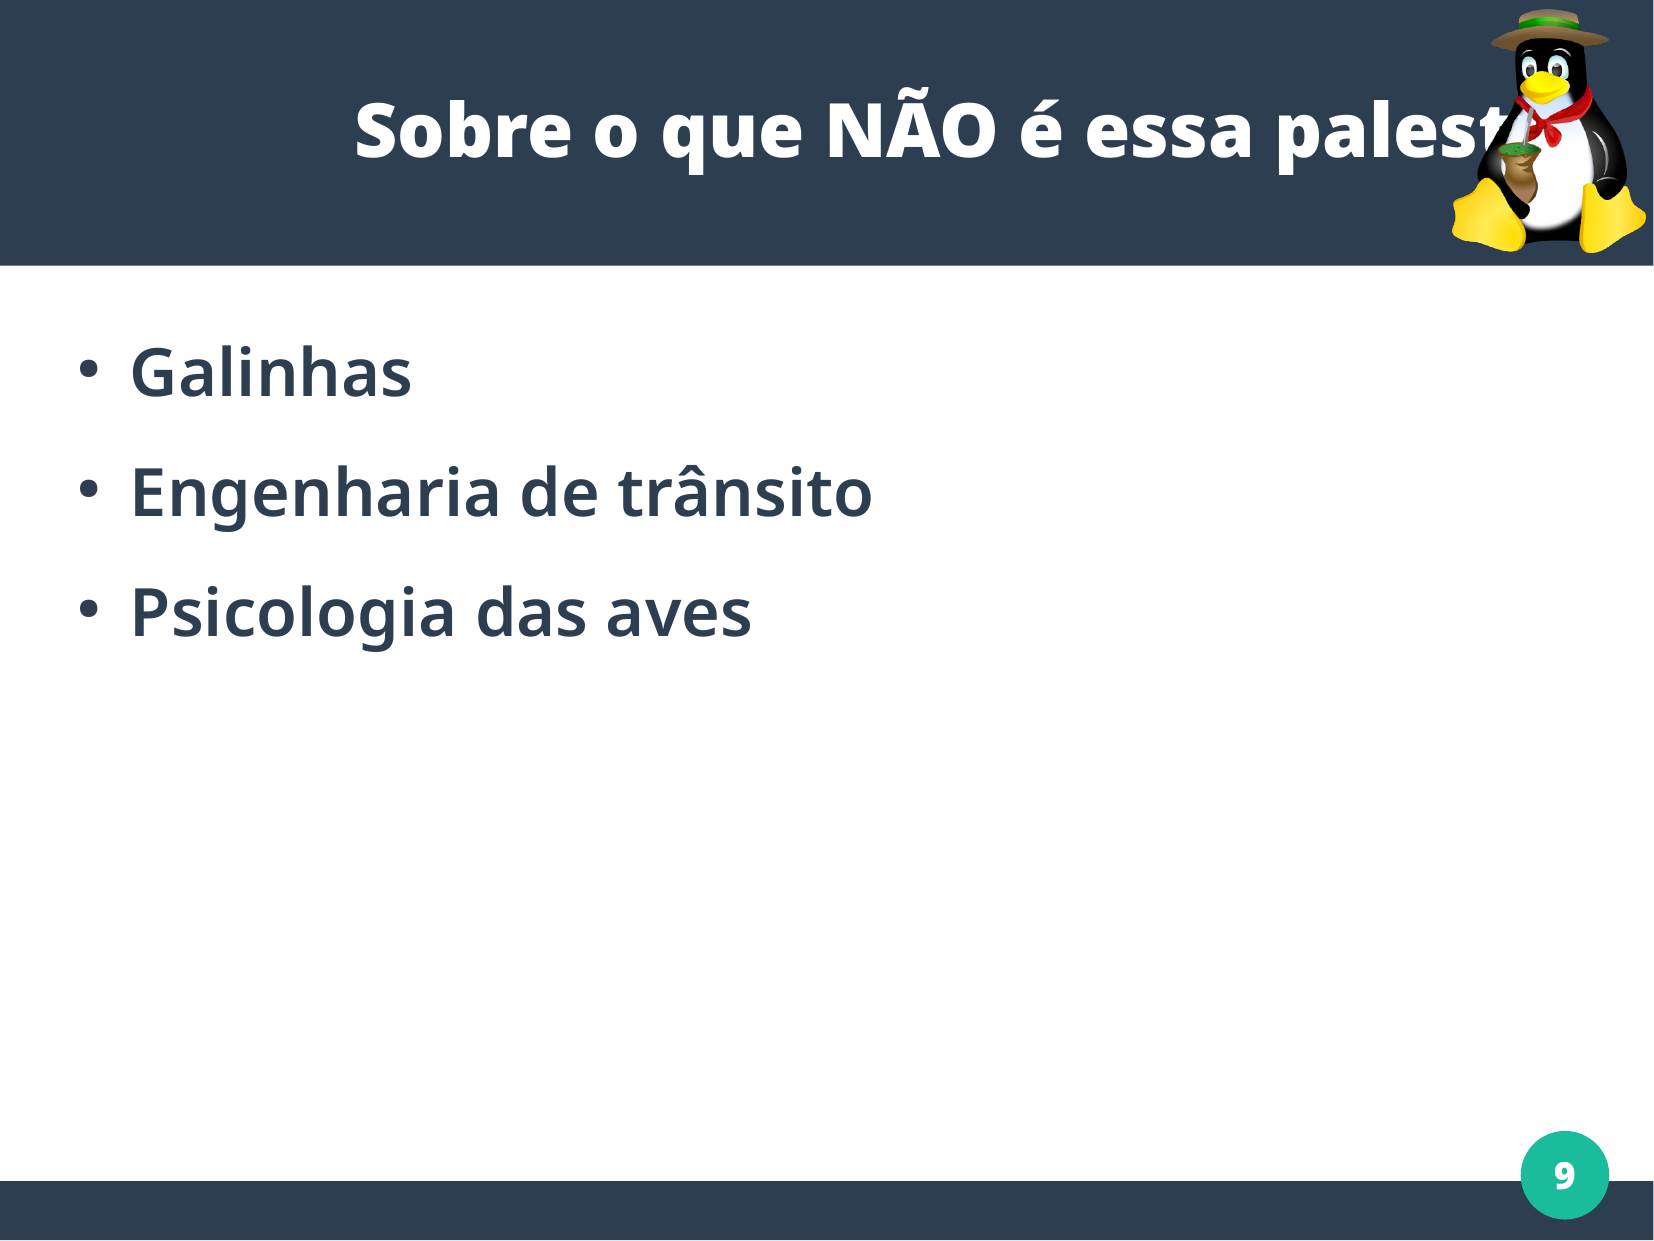

# Sobre o que NÃO é essa palestra
Galinhas
Engenharia de trânsito
Psicologia das aves
9